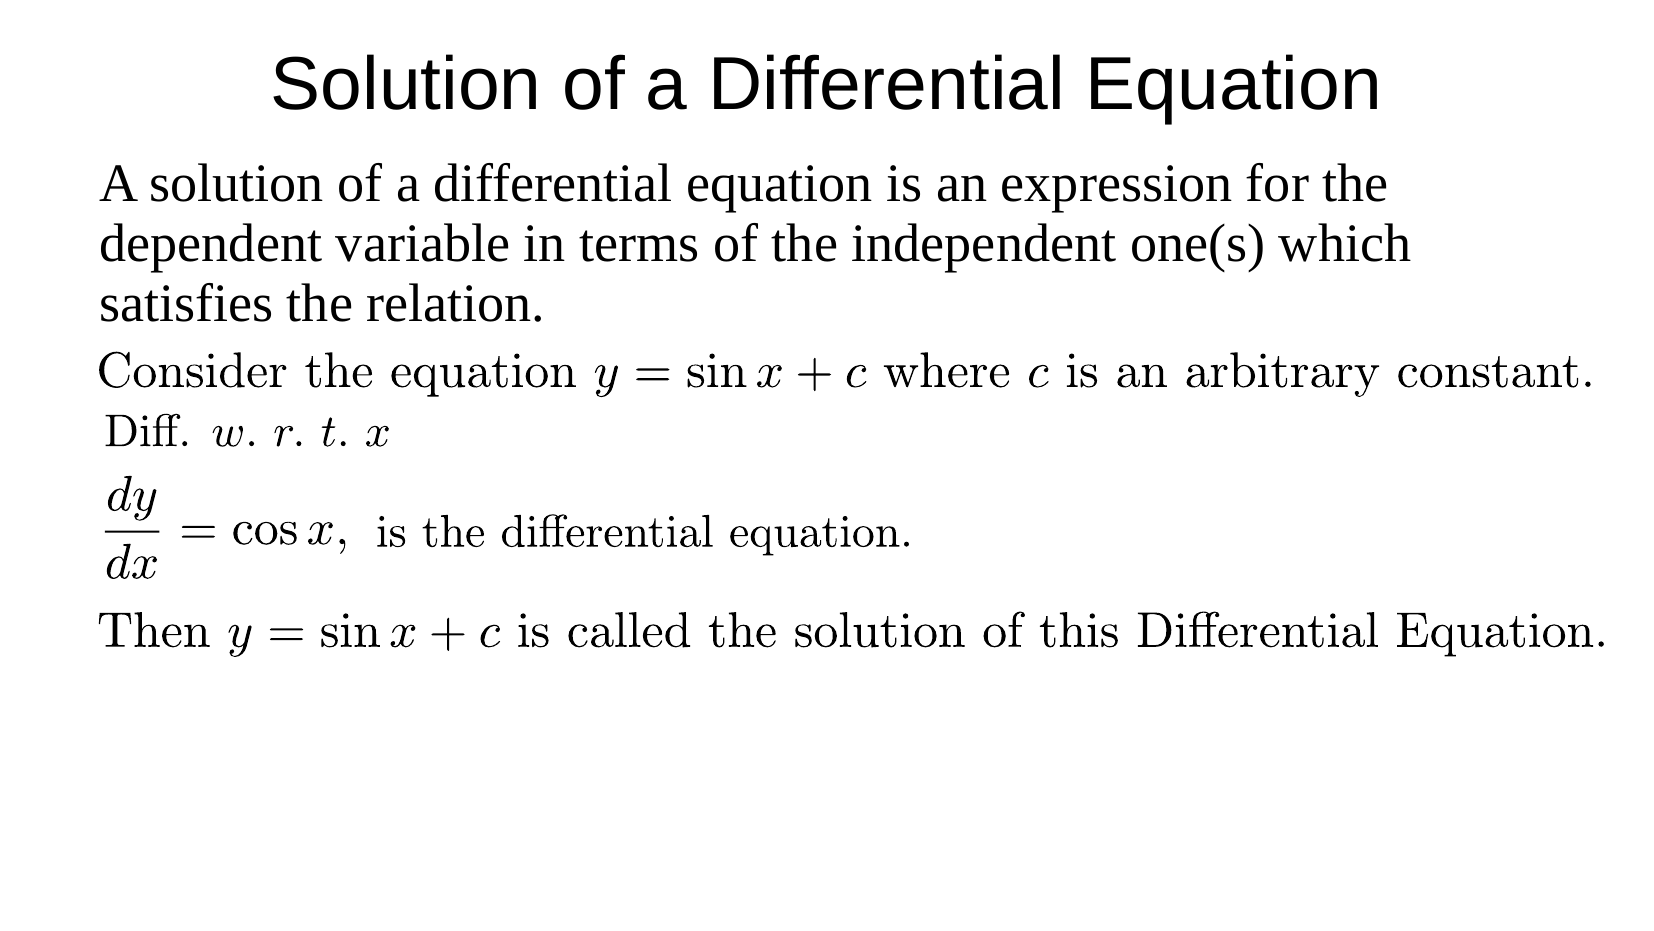

# Solution of a Differential Equation
 A solution of a differential equation is an expression for the
 dependent variable in terms of the independent one(s) which
 satisfies the relation.